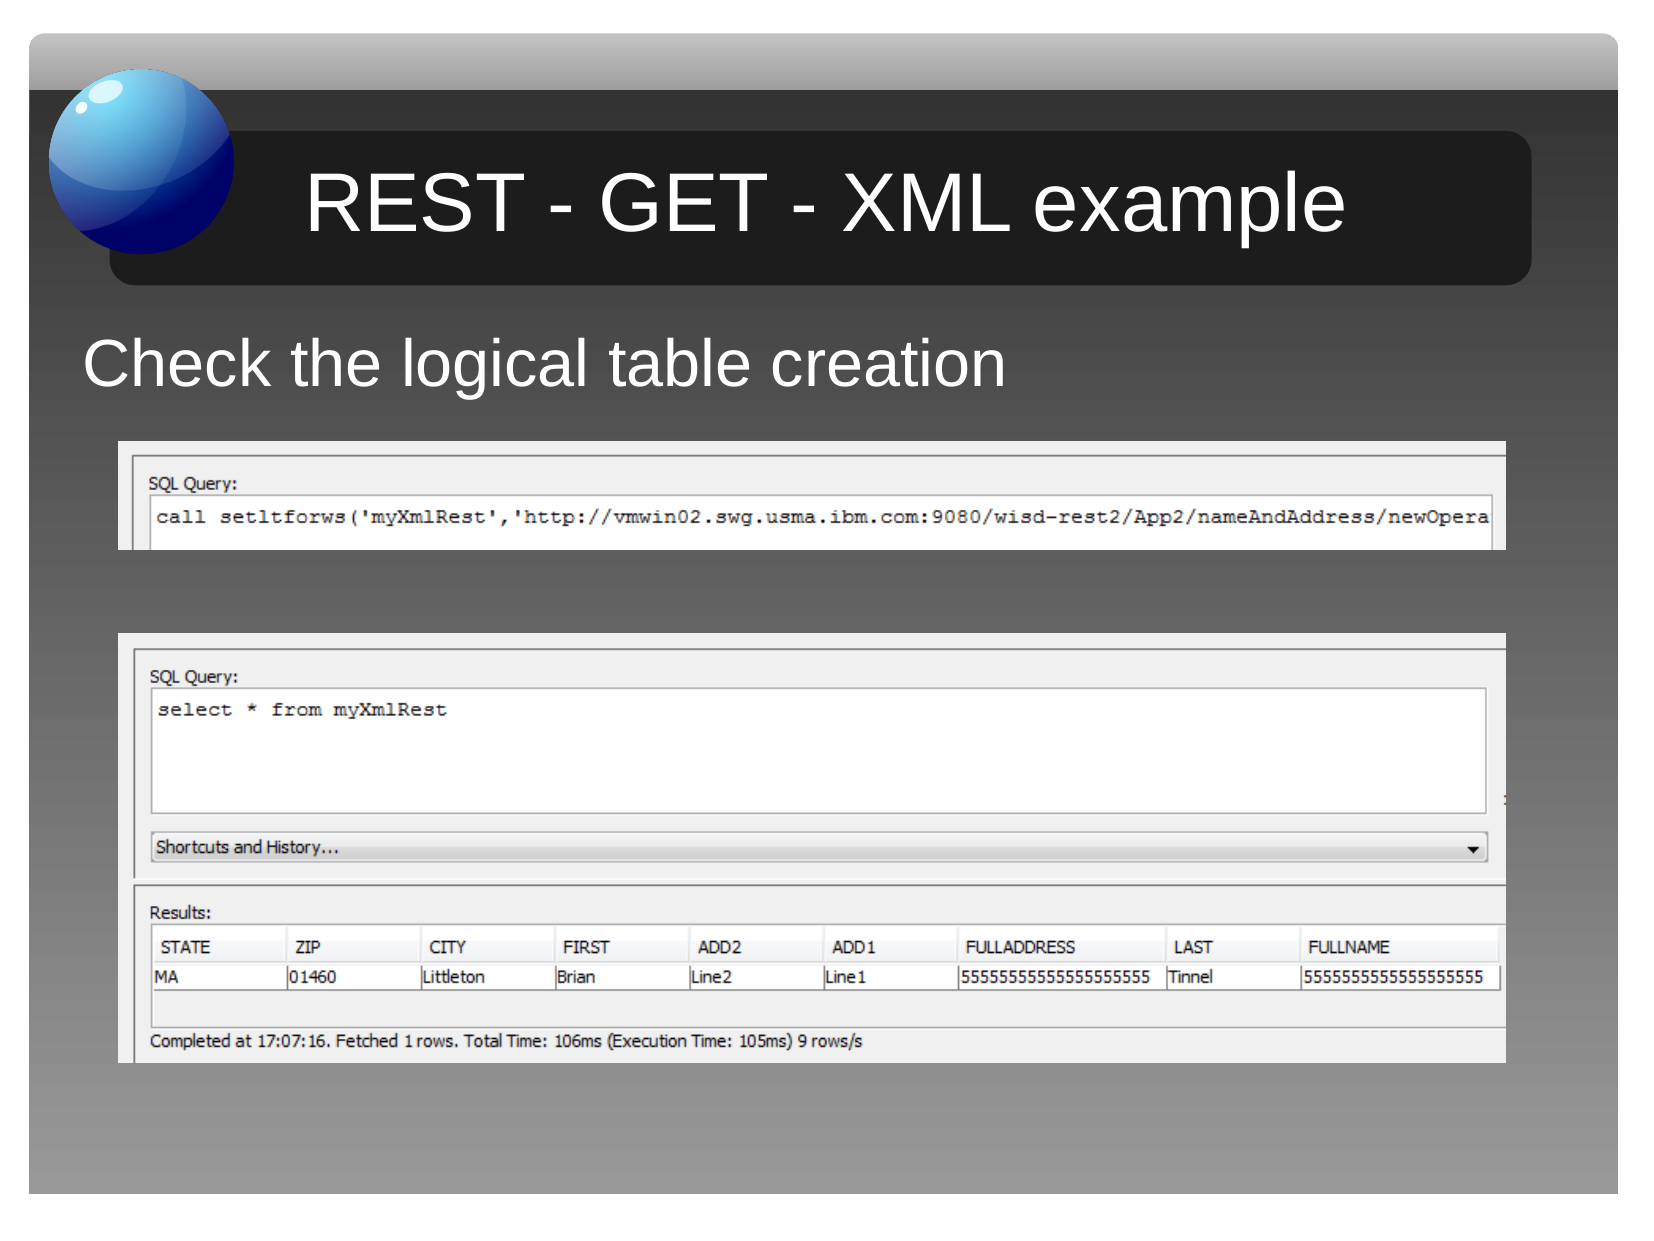

# REST - GET - XML example
Check the logical table creation